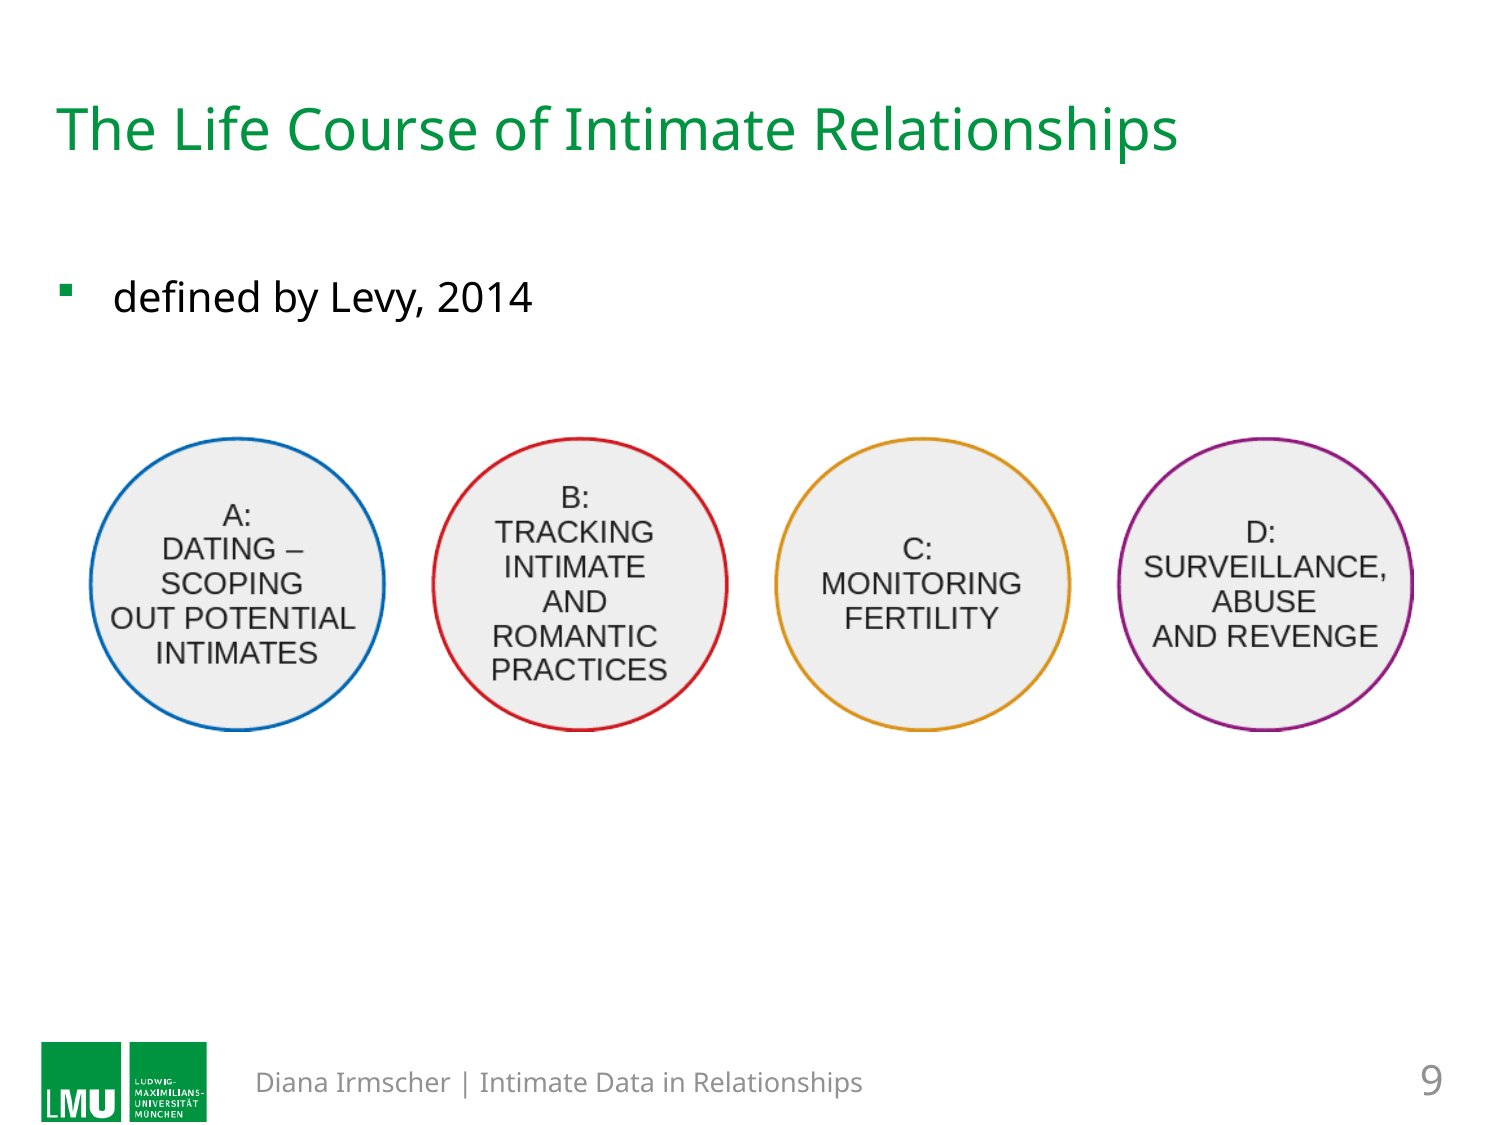

The Life Course of Intimate Relationships
# defined by Levy, 2014
Diana Irmscher | Intimate Data in Relationships